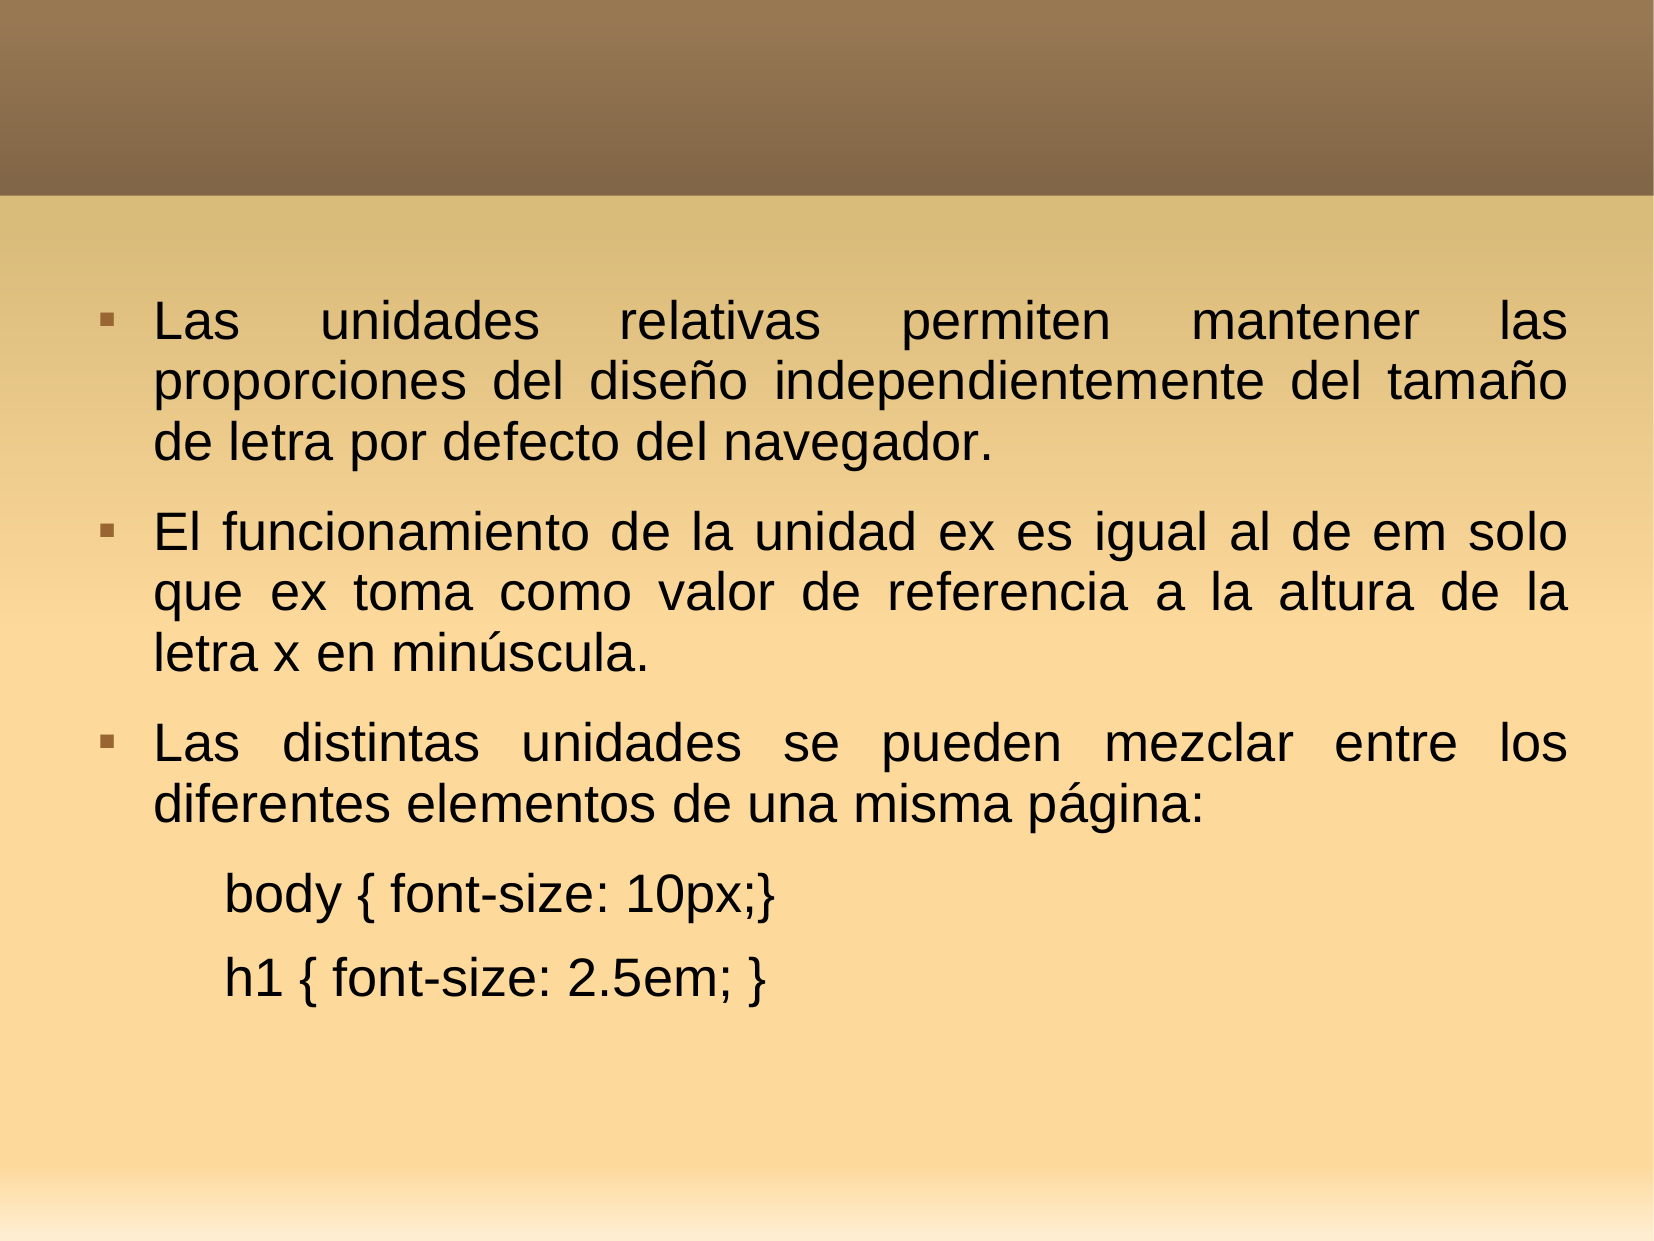

#
Las unidades relativas permiten mantener las proporciones del diseño independientemente del tamaño de letra por defecto del navegador.
El funcionamiento de la unidad ex es igual al de em solo que ex toma como valor de referencia a la altura de la letra x en minúscula.
Las distintas unidades se pueden mezclar entre los diferentes elementos de una misma página:
body { font-size: 10px;}
h1 { font-size: 2.5em; }